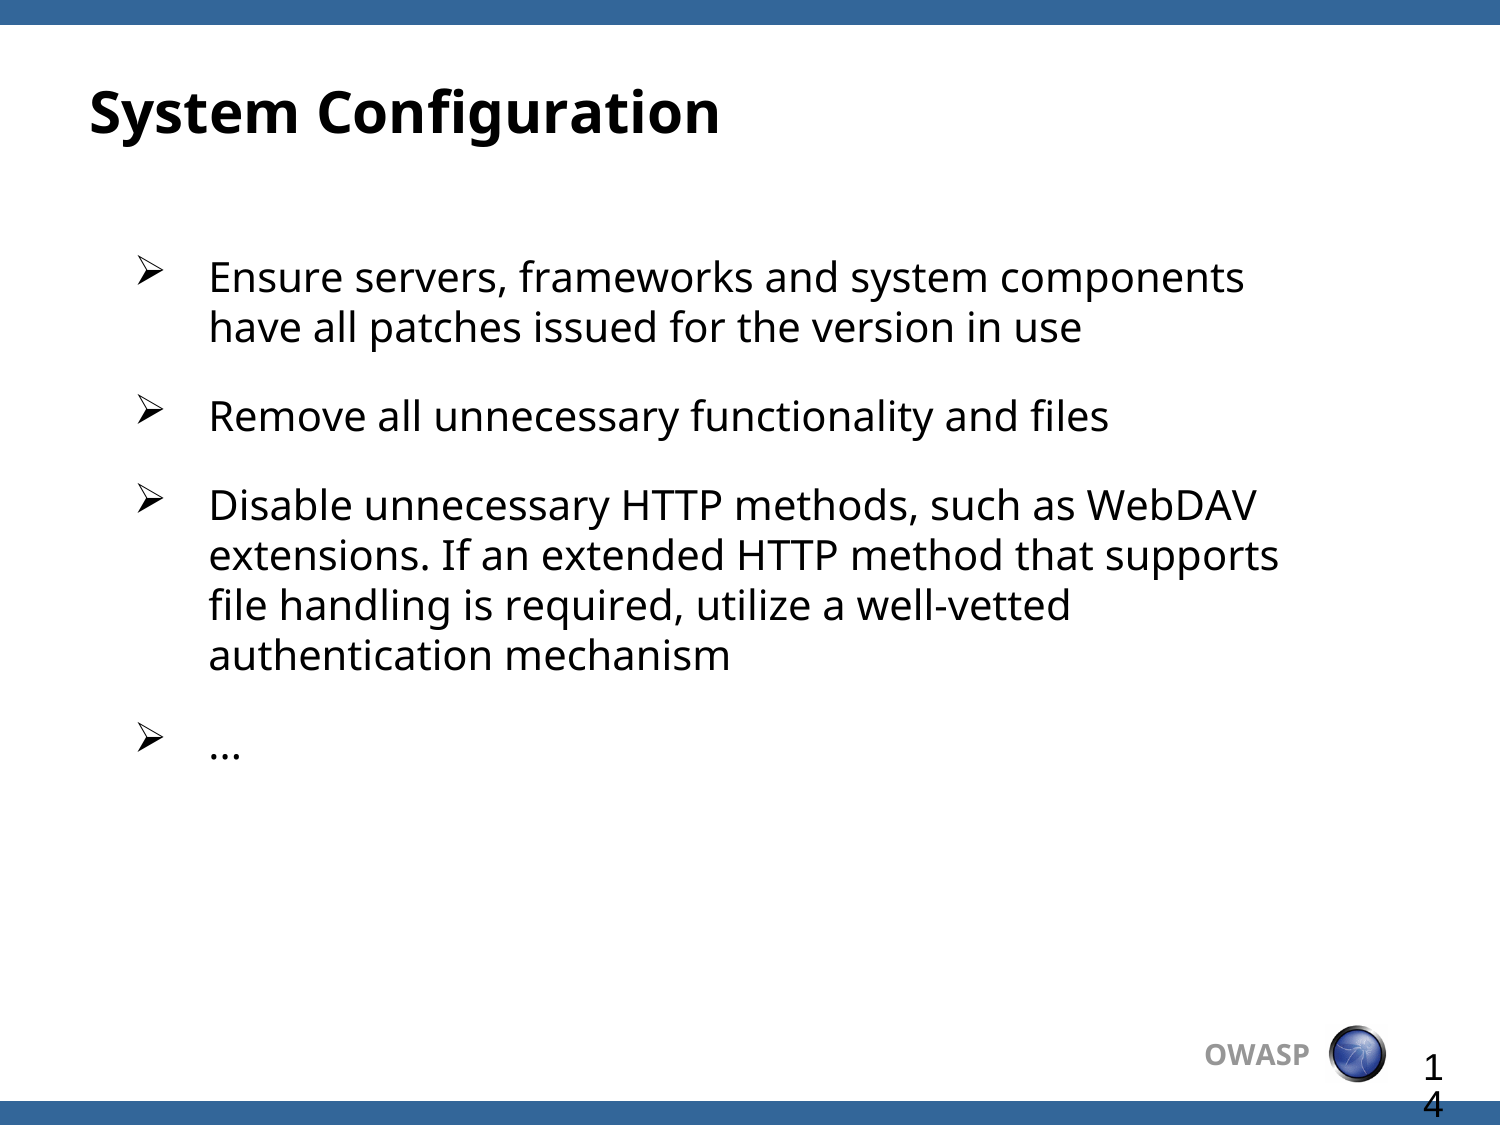

# System Configuration
Ensure servers, frameworks and system components have all patches issued for the version in use
Remove all unnecessary functionality and files
Disable unnecessary HTTP methods, such as WebDAV extensions. If an extended HTTP method that supports file handling is required, utilize a well-vetted authentication mechanism
...
14